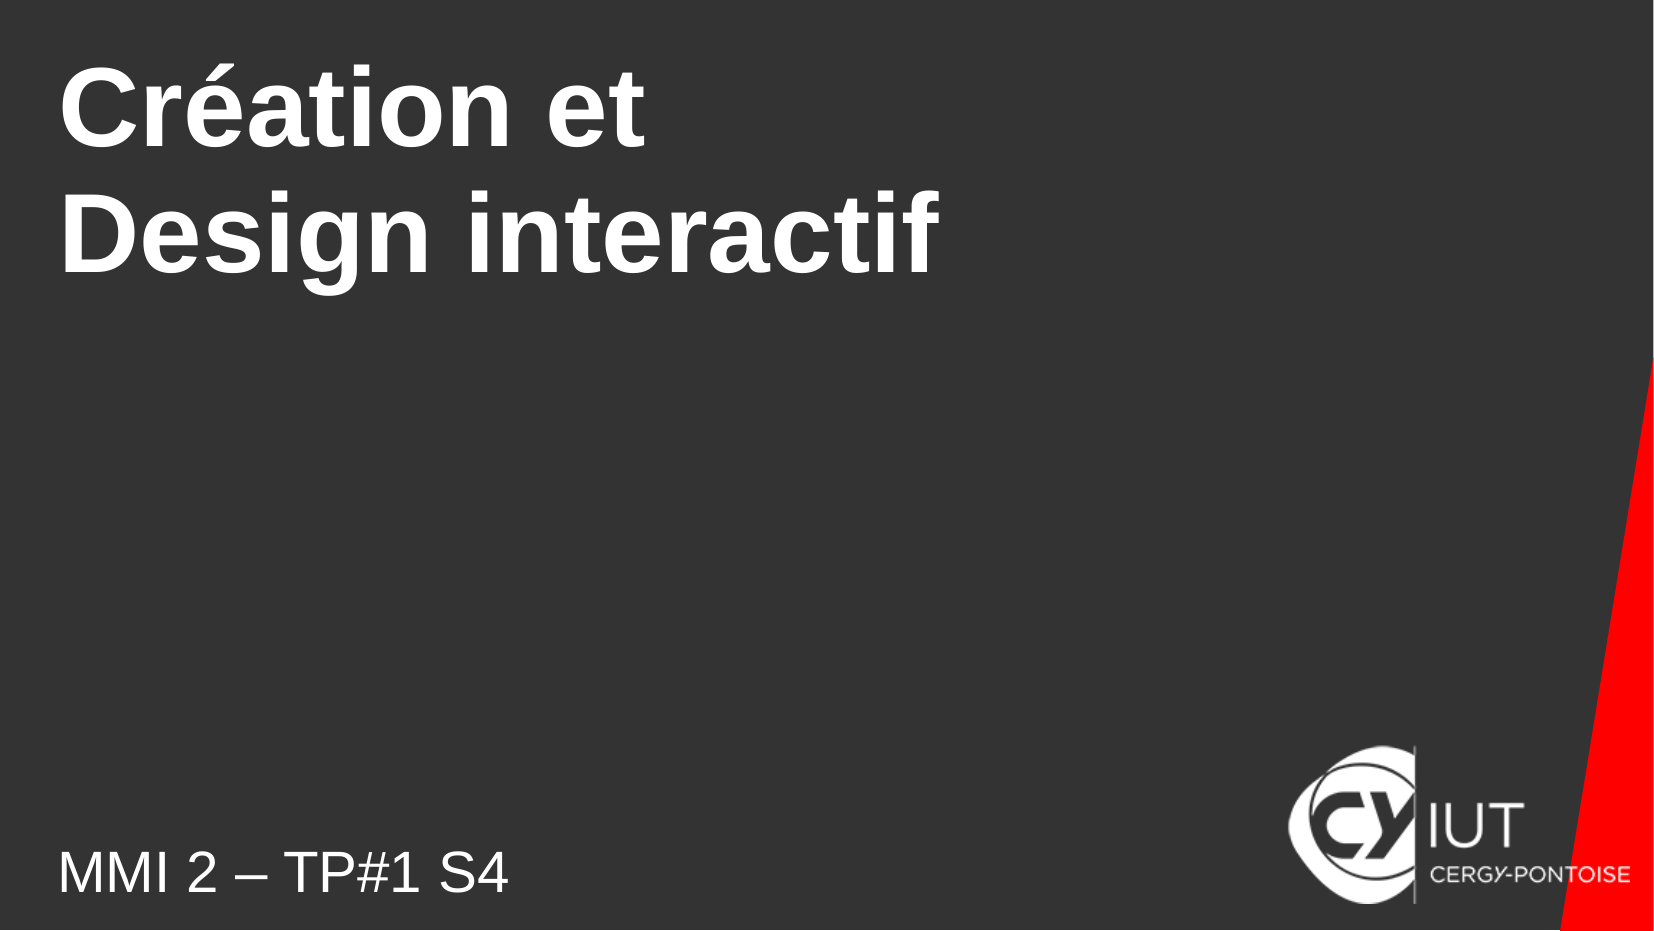

Création et
Design interactif
MMI 2 – TP#1 S4